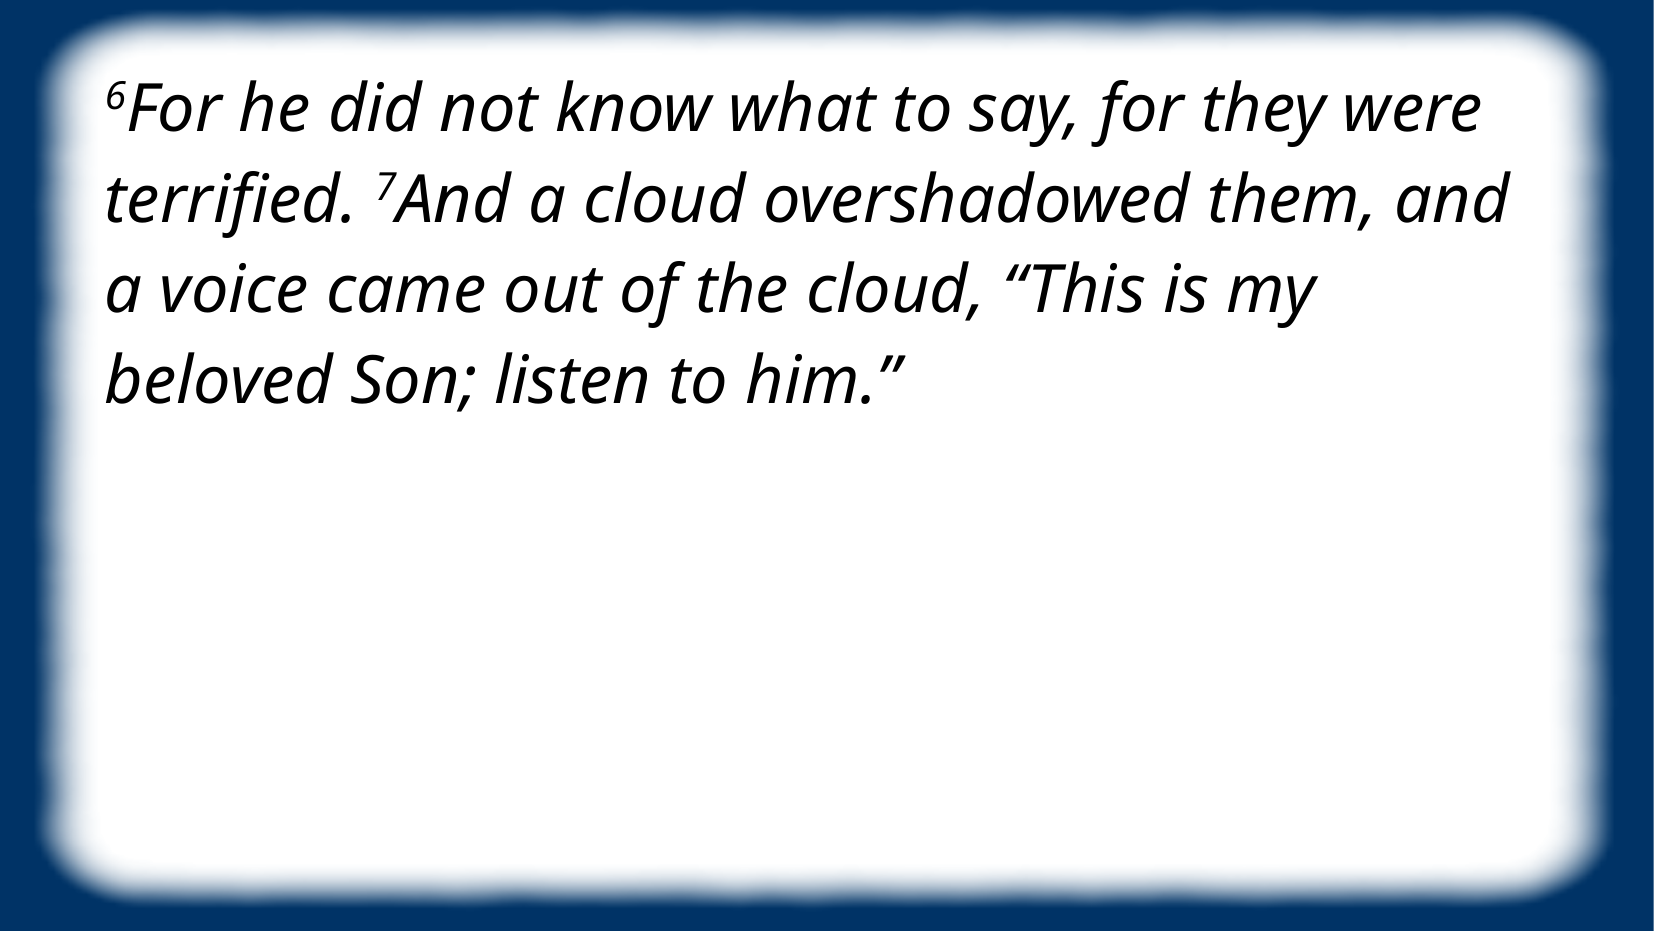

6For he did not know what to say, for they were terrified. 7And a cloud overshadowed them, and a voice came out of the cloud, “This is my beloved Son; listen to him.”